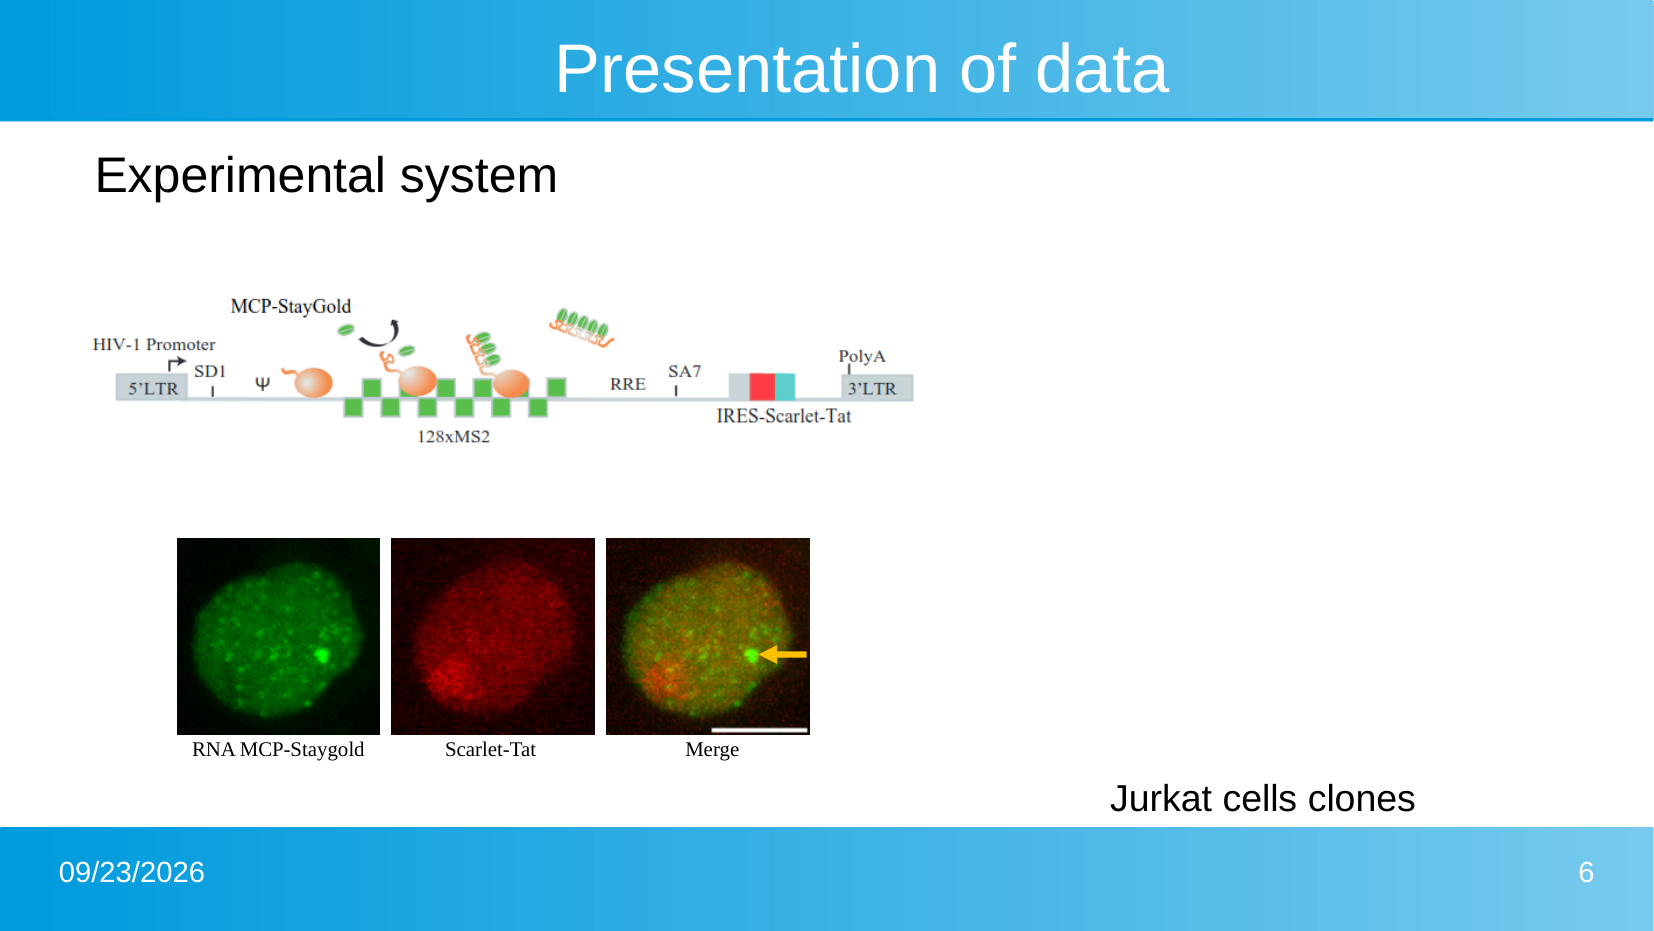

# Presentation of data
Experimental system
RNA MCP-Staygold
Scarlet-Tat
Merge
Jurkat cells clones
6